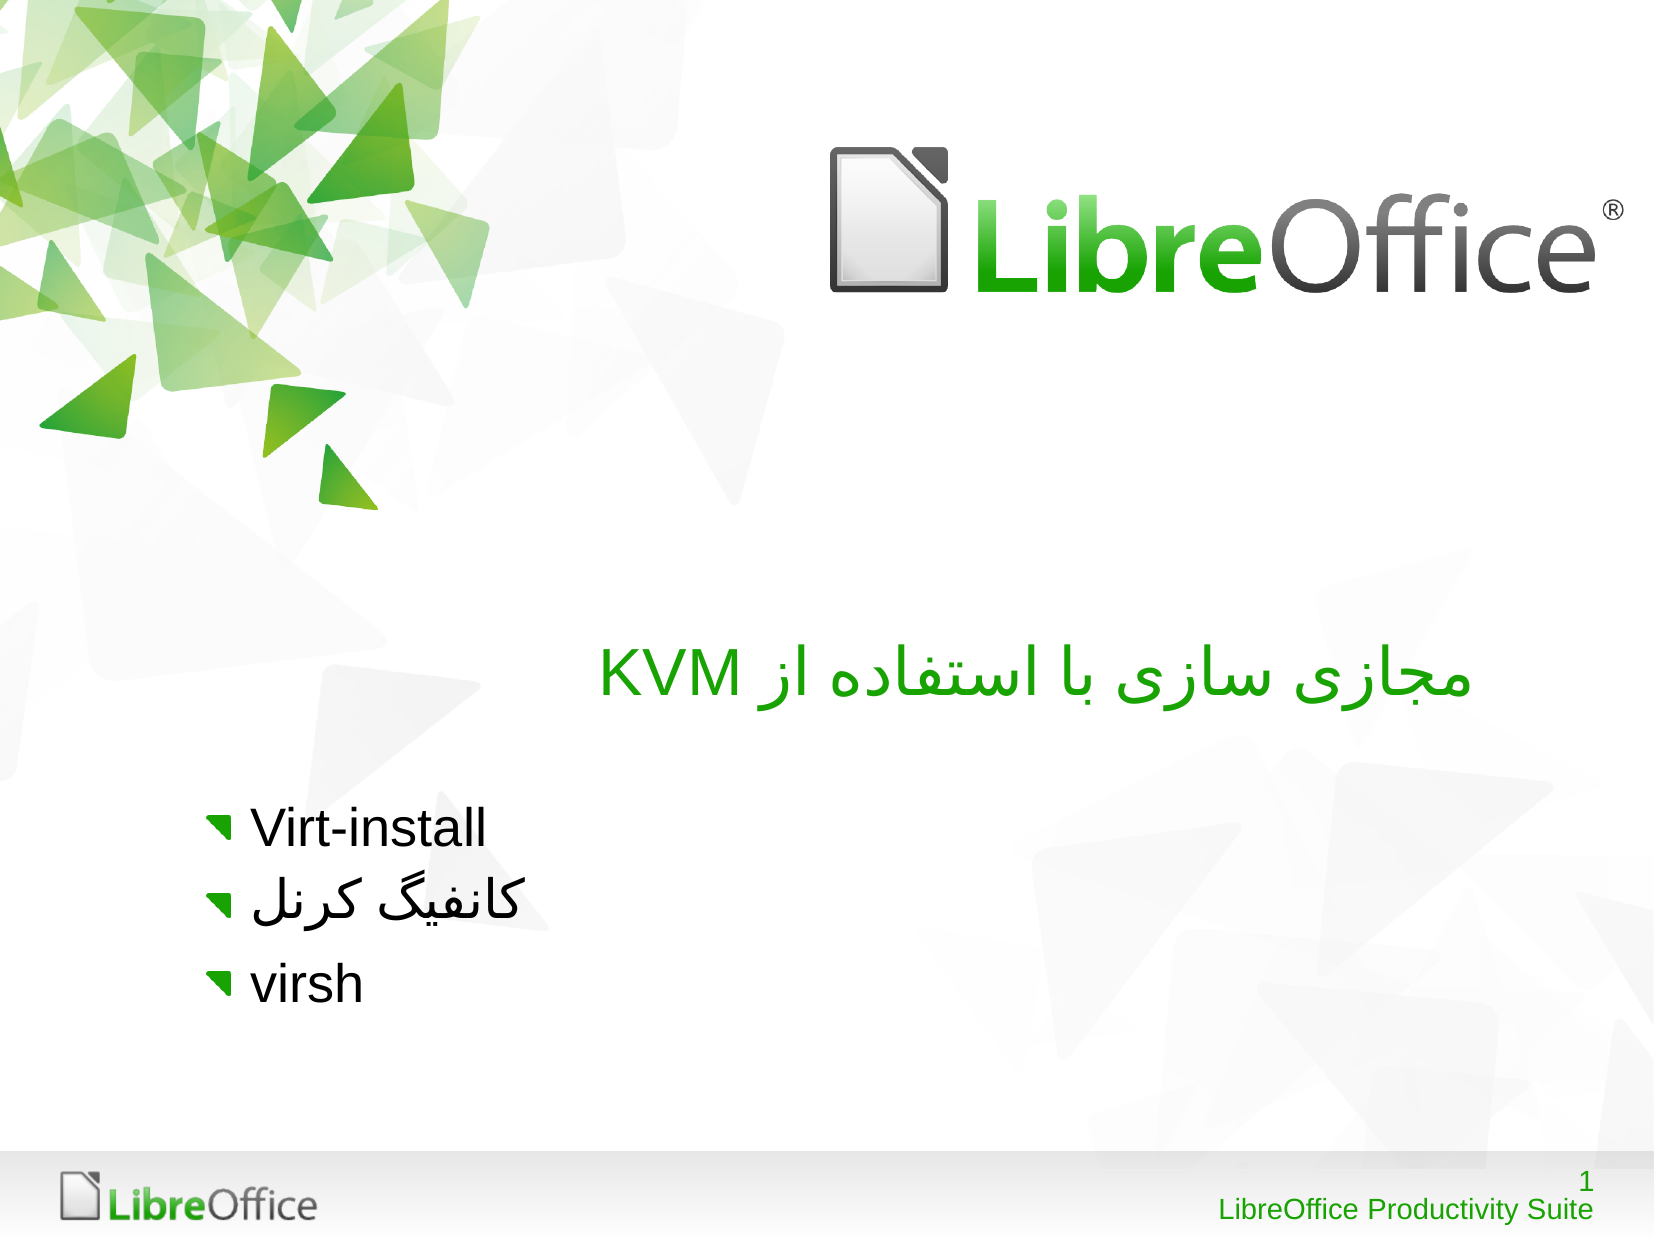

# مجازی سازی با استفاده از KVM
Virt-install
کانفیگ کرنل
virsh
1
LibreOffice Productivity Suite